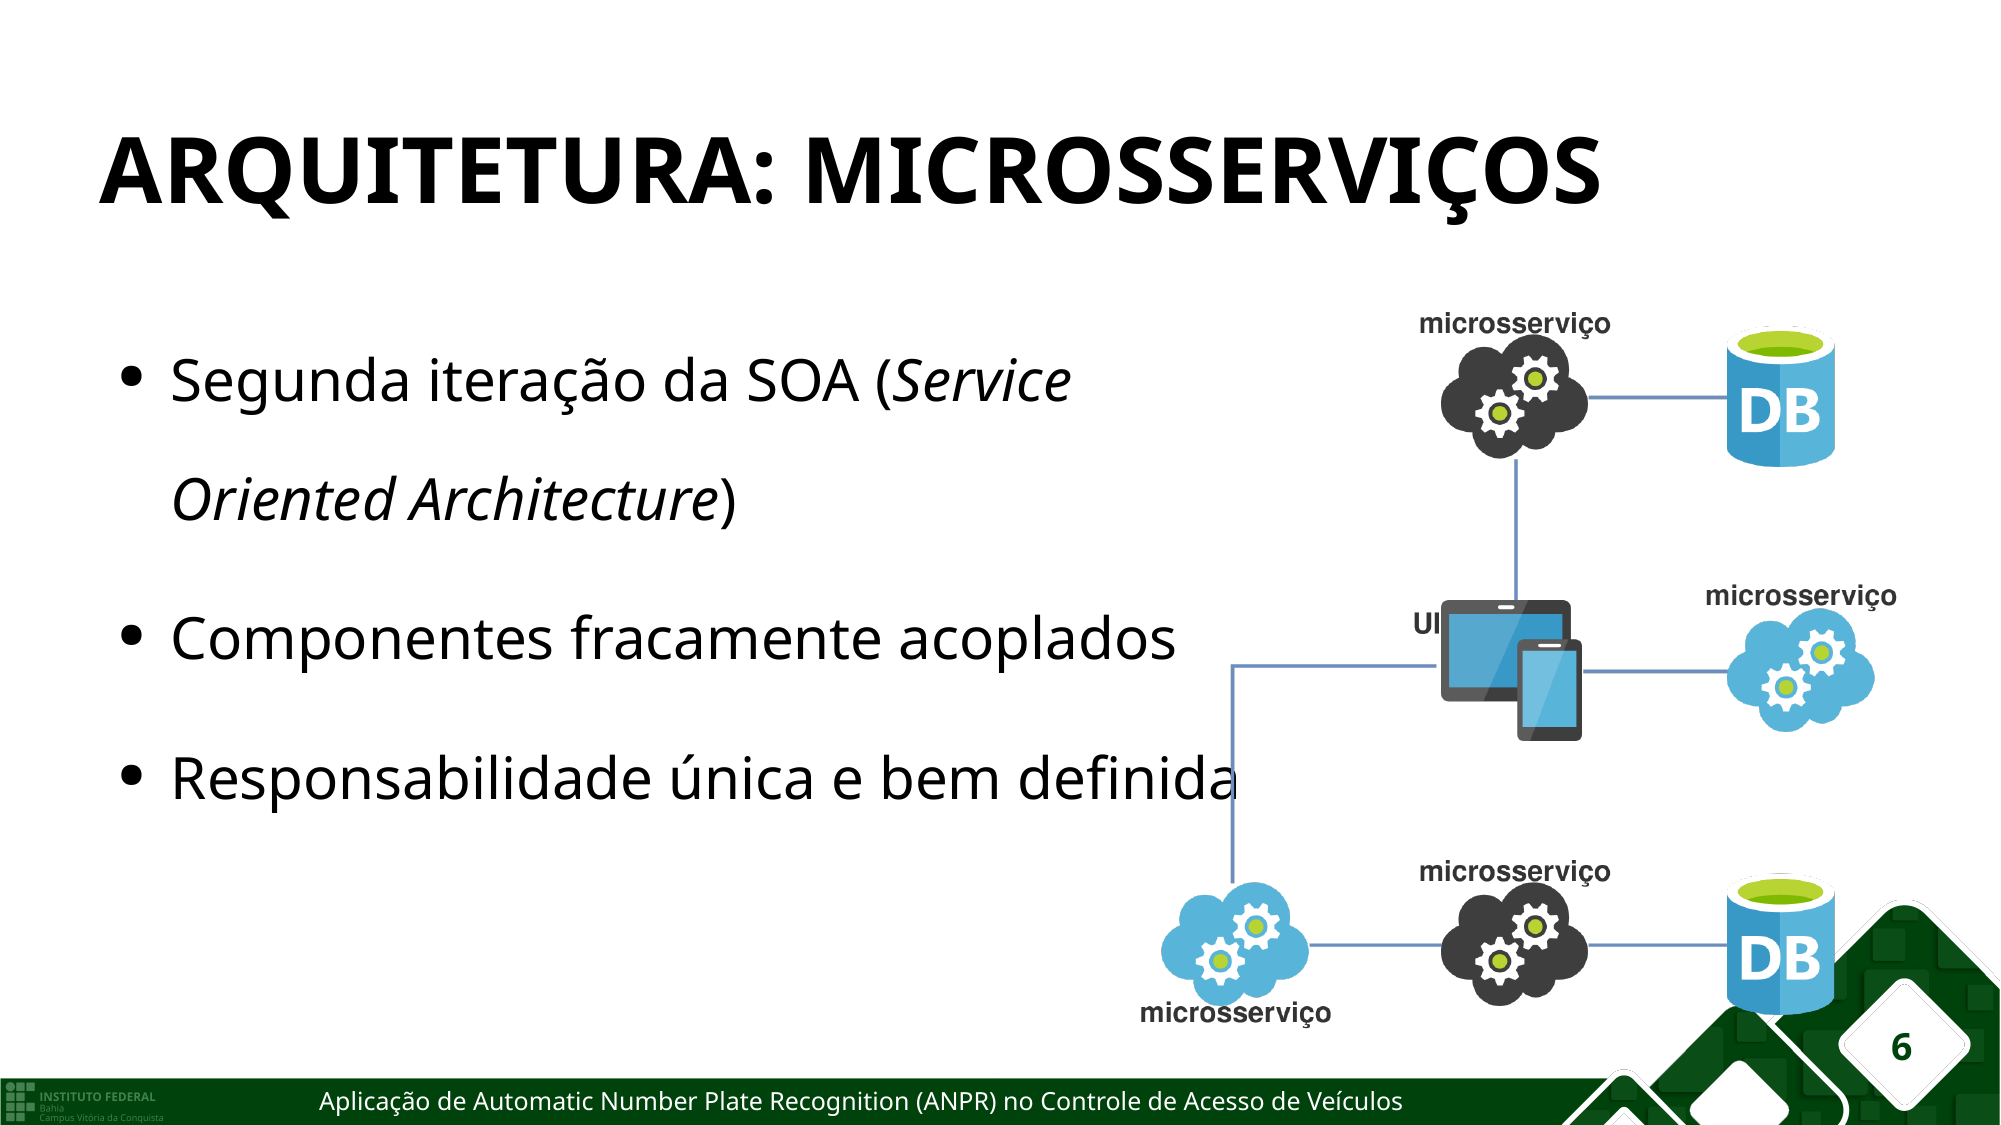

# ARQUITETURA: MICROSSERVIÇOS
Segunda iteração da SOA (Service Oriented Architecture)
Componentes fracamente acoplados
Responsabilidade única e bem definida